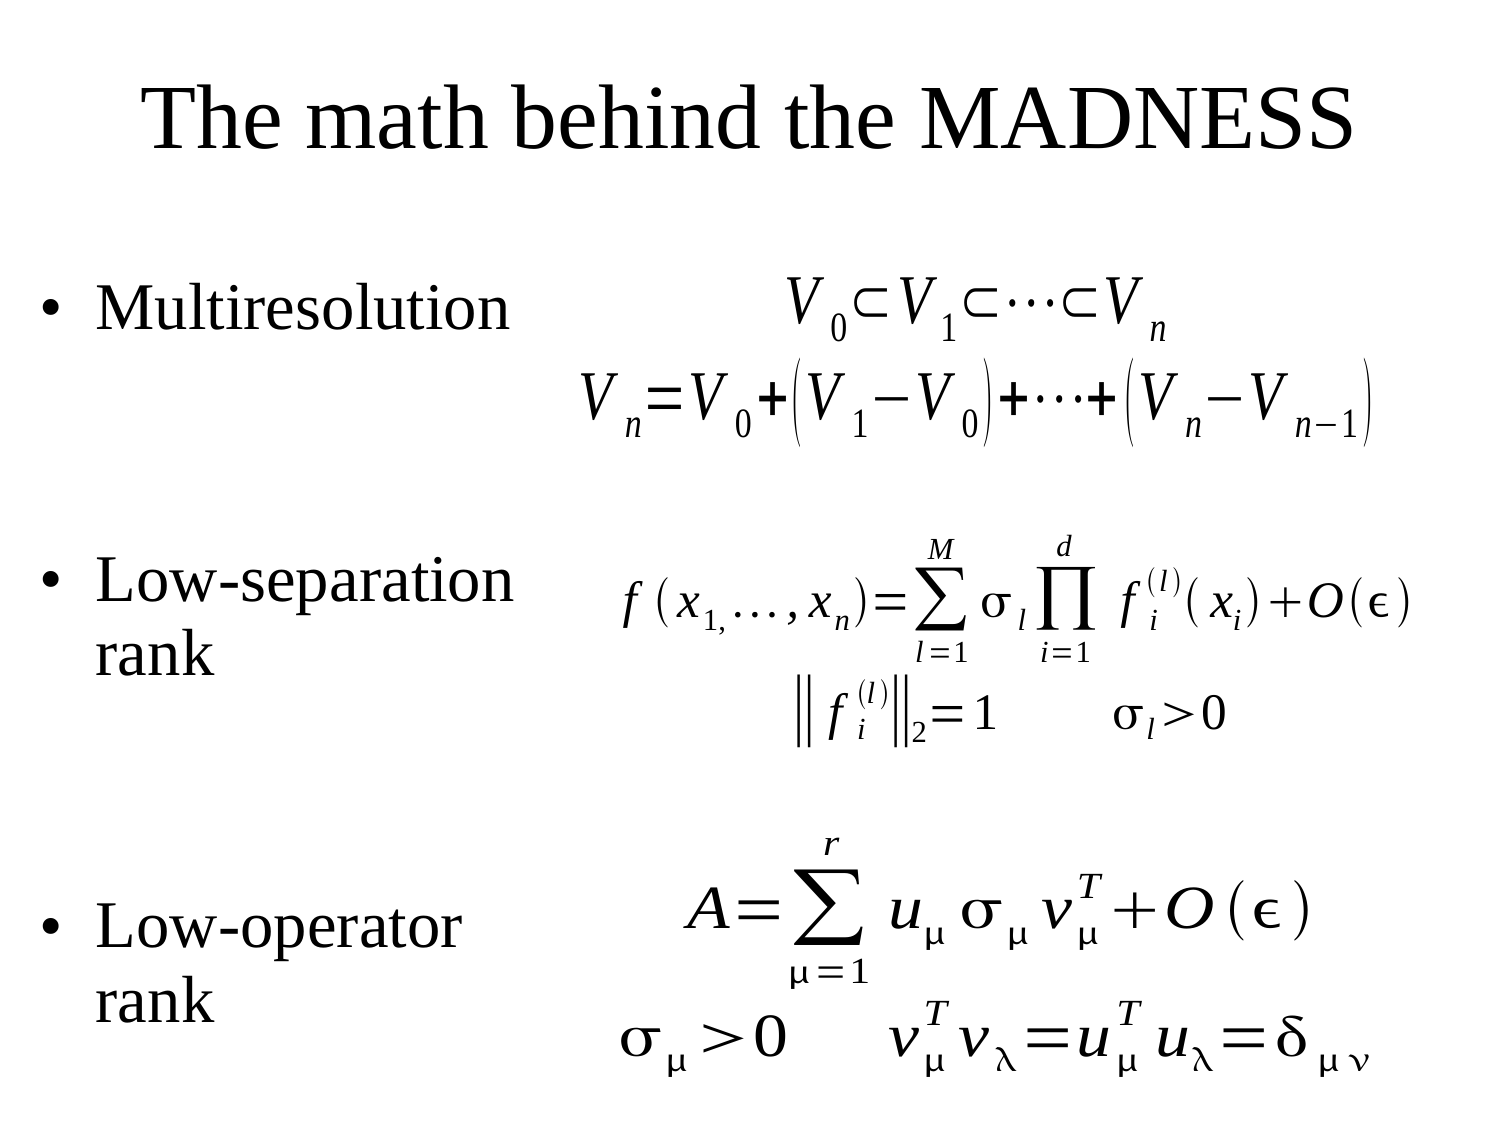

# The math behind the MADNESS
Multiresolution
Low-separation
rank
Low-operator
rank